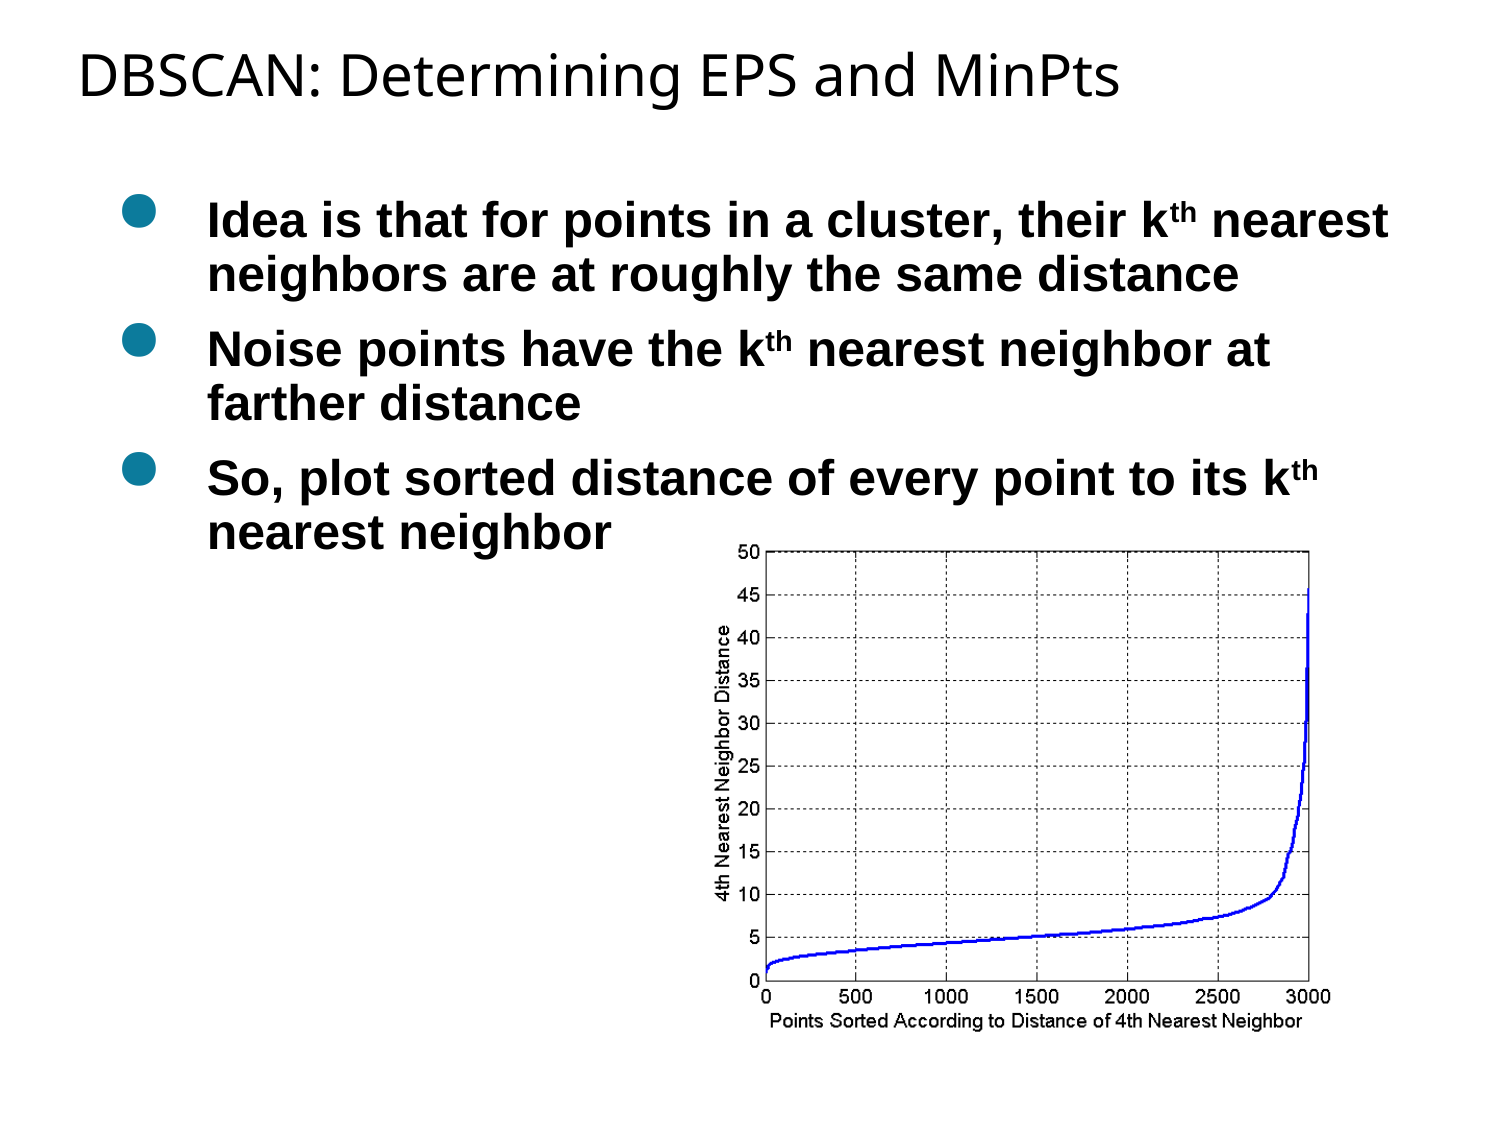

DBSCAN: Determining EPS and MinPts
Idea is that for points in a cluster, their kth nearest neighbors are at roughly the same distance
Noise points have the kth nearest neighbor at farther distance
So, plot sorted distance of every point to its kth nearest neighbor